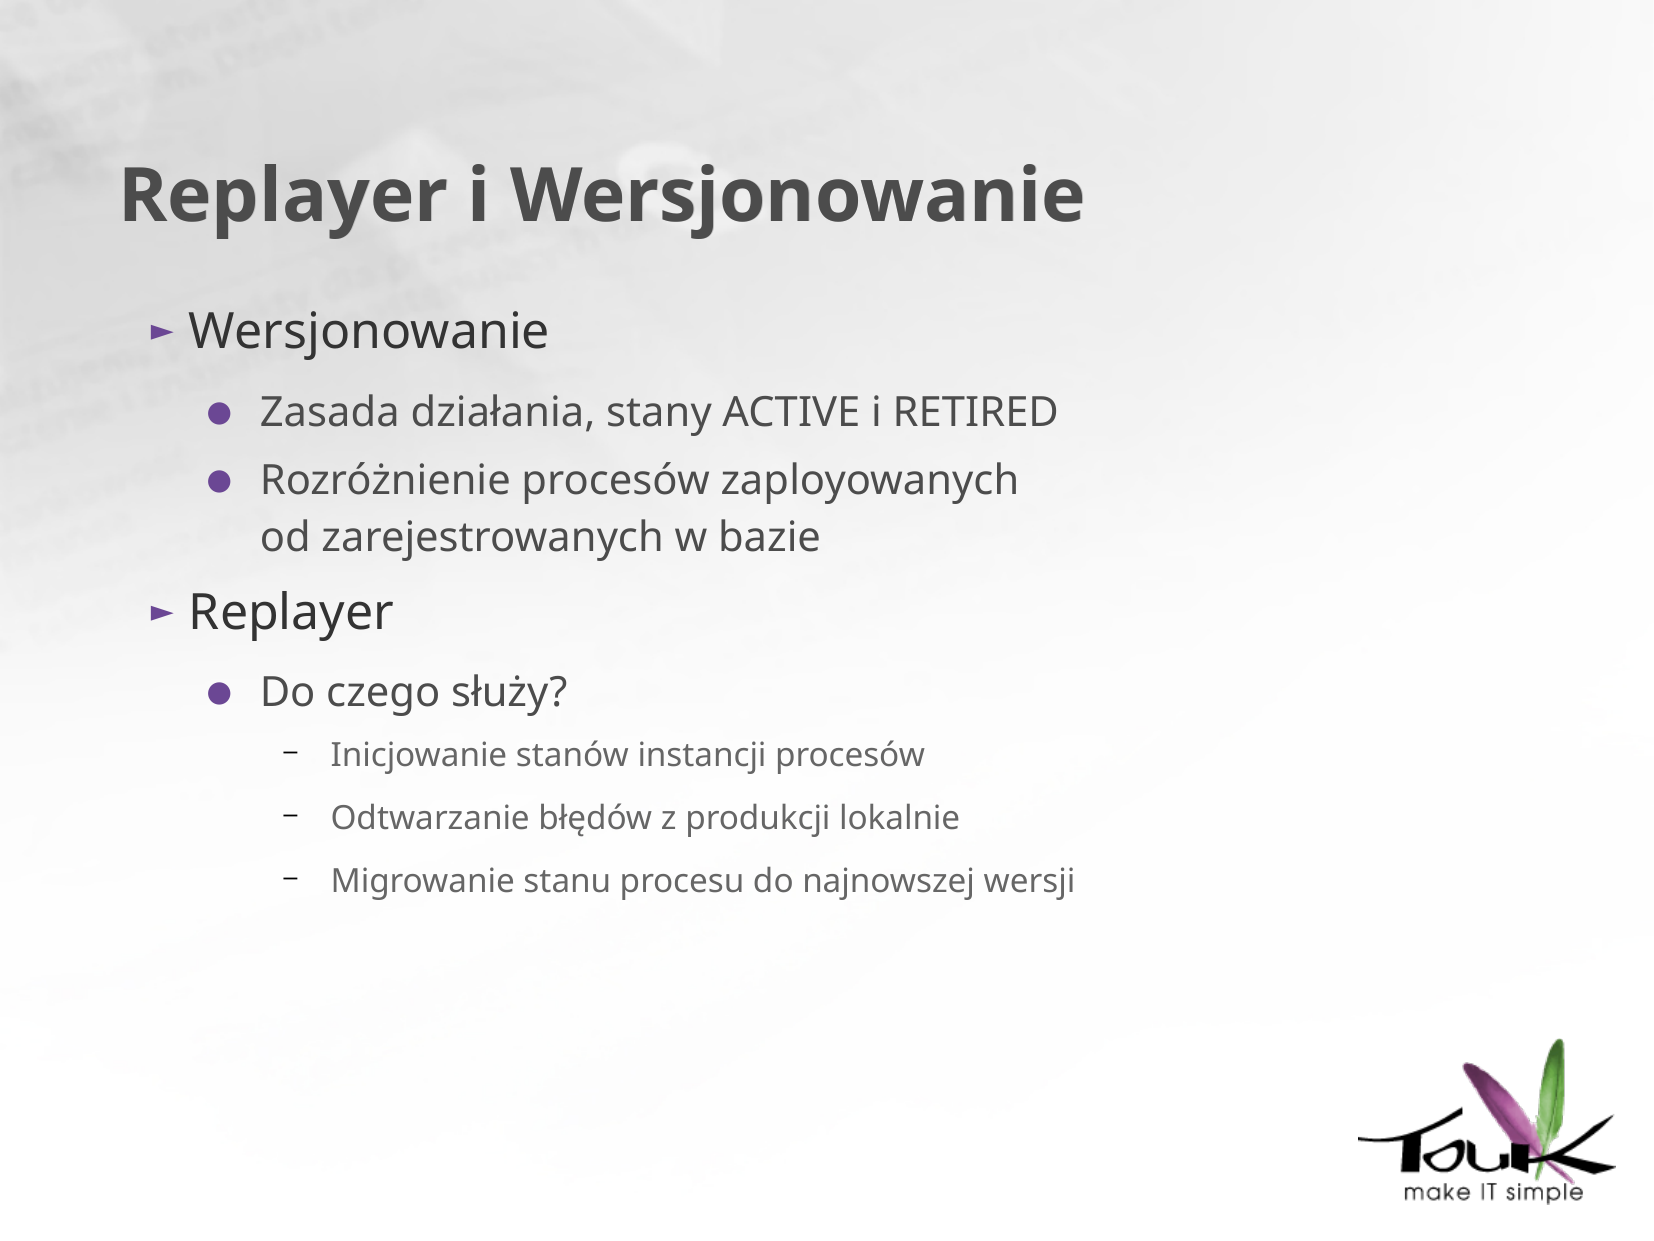

# Replayer i Wersjonowanie
Wersjonowanie
Zasada działania, stany ACTIVE i RETIRED
Rozróżnienie procesów zaployowanych
od zarejestrowanych w bazie
Replayer
Do czego służy?
Inicjowanie stanów instancji procesów
Odtwarzanie błędów z produkcji lokalnie
Migrowanie stanu procesu do najnowszej wersji